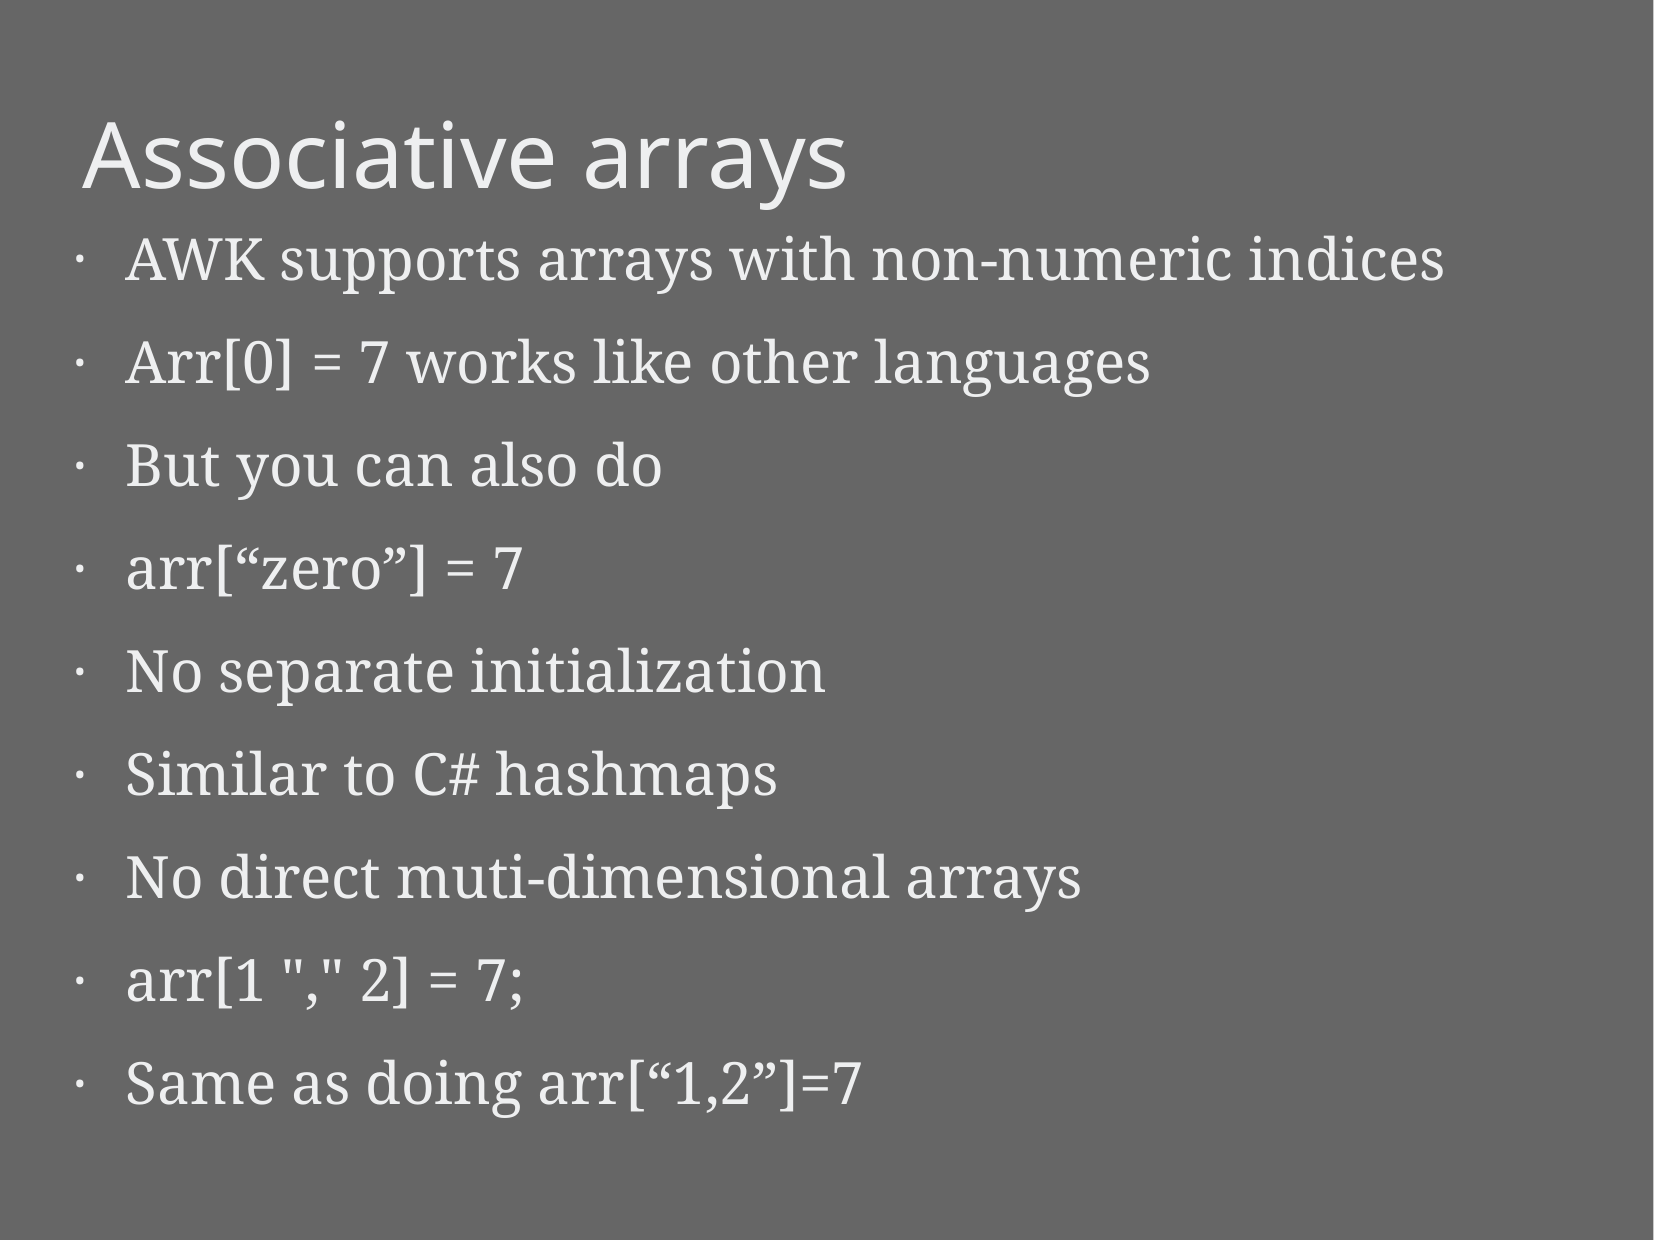

# Associative arrays
AWK supports arrays with non-numeric indices
Arr[0] = 7 works like other languages
But you can also do
arr[“zero”] = 7
No separate initialization
Similar to C# hashmaps
No direct muti-dimensional arrays
arr[1 "," 2] = 7;
Same as doing arr[“1,2”]=7